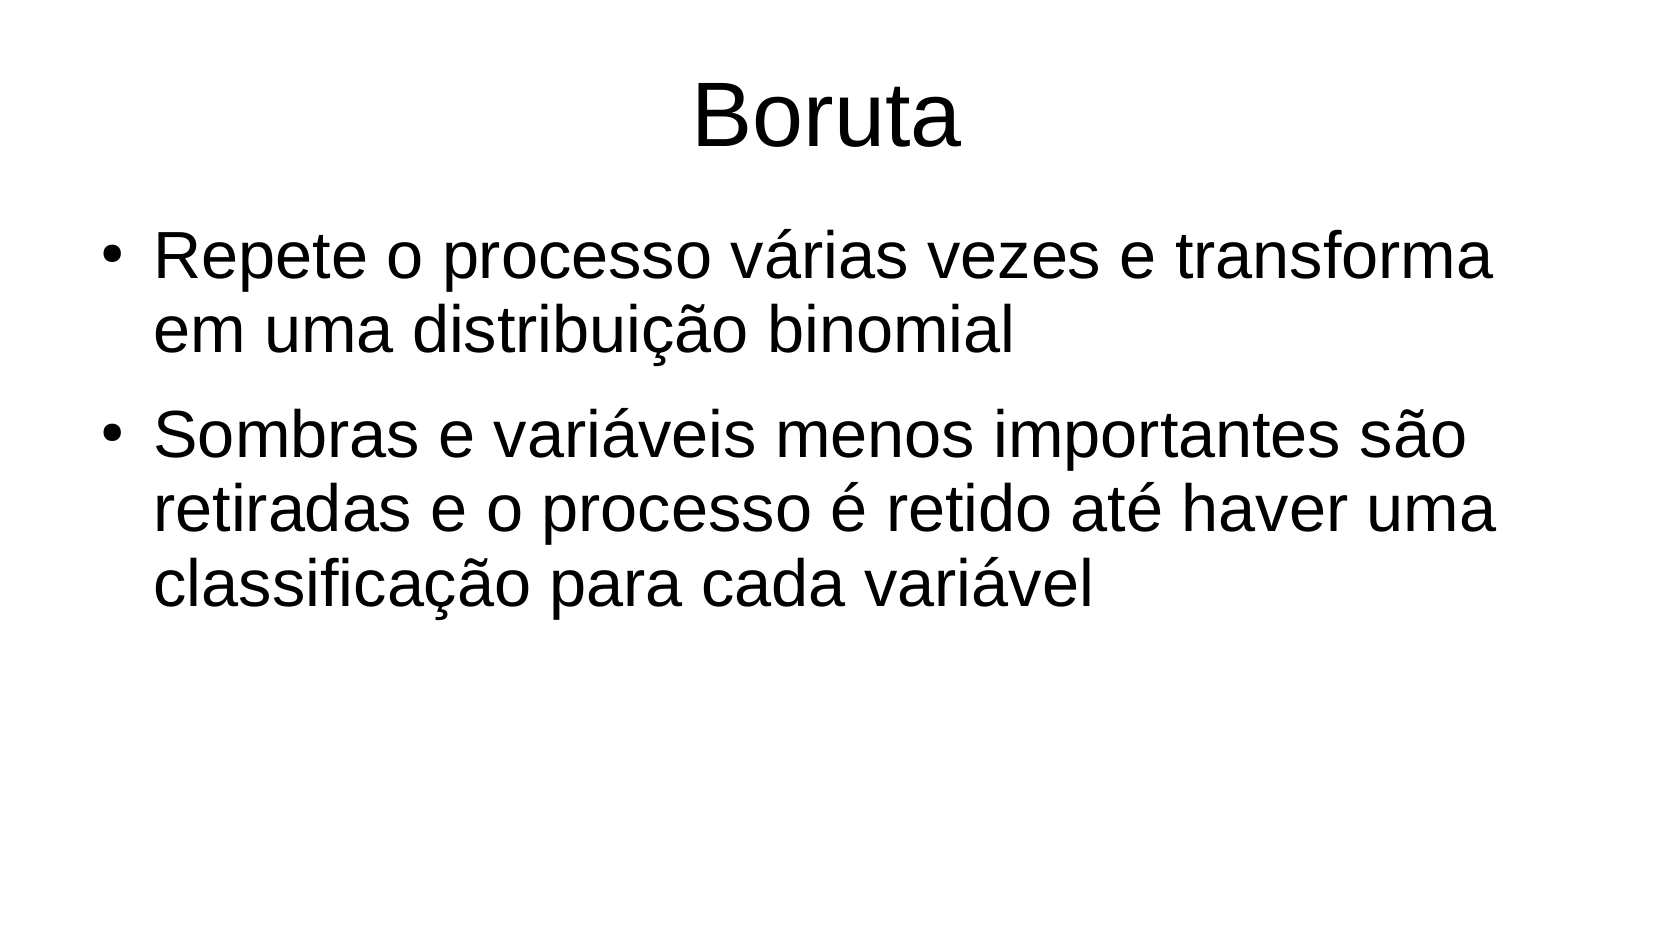

# Boruta
Repete o processo várias vezes e transforma em uma distribuição binomial
Sombras e variáveis menos importantes são retiradas e o processo é retido até haver uma classificação para cada variável